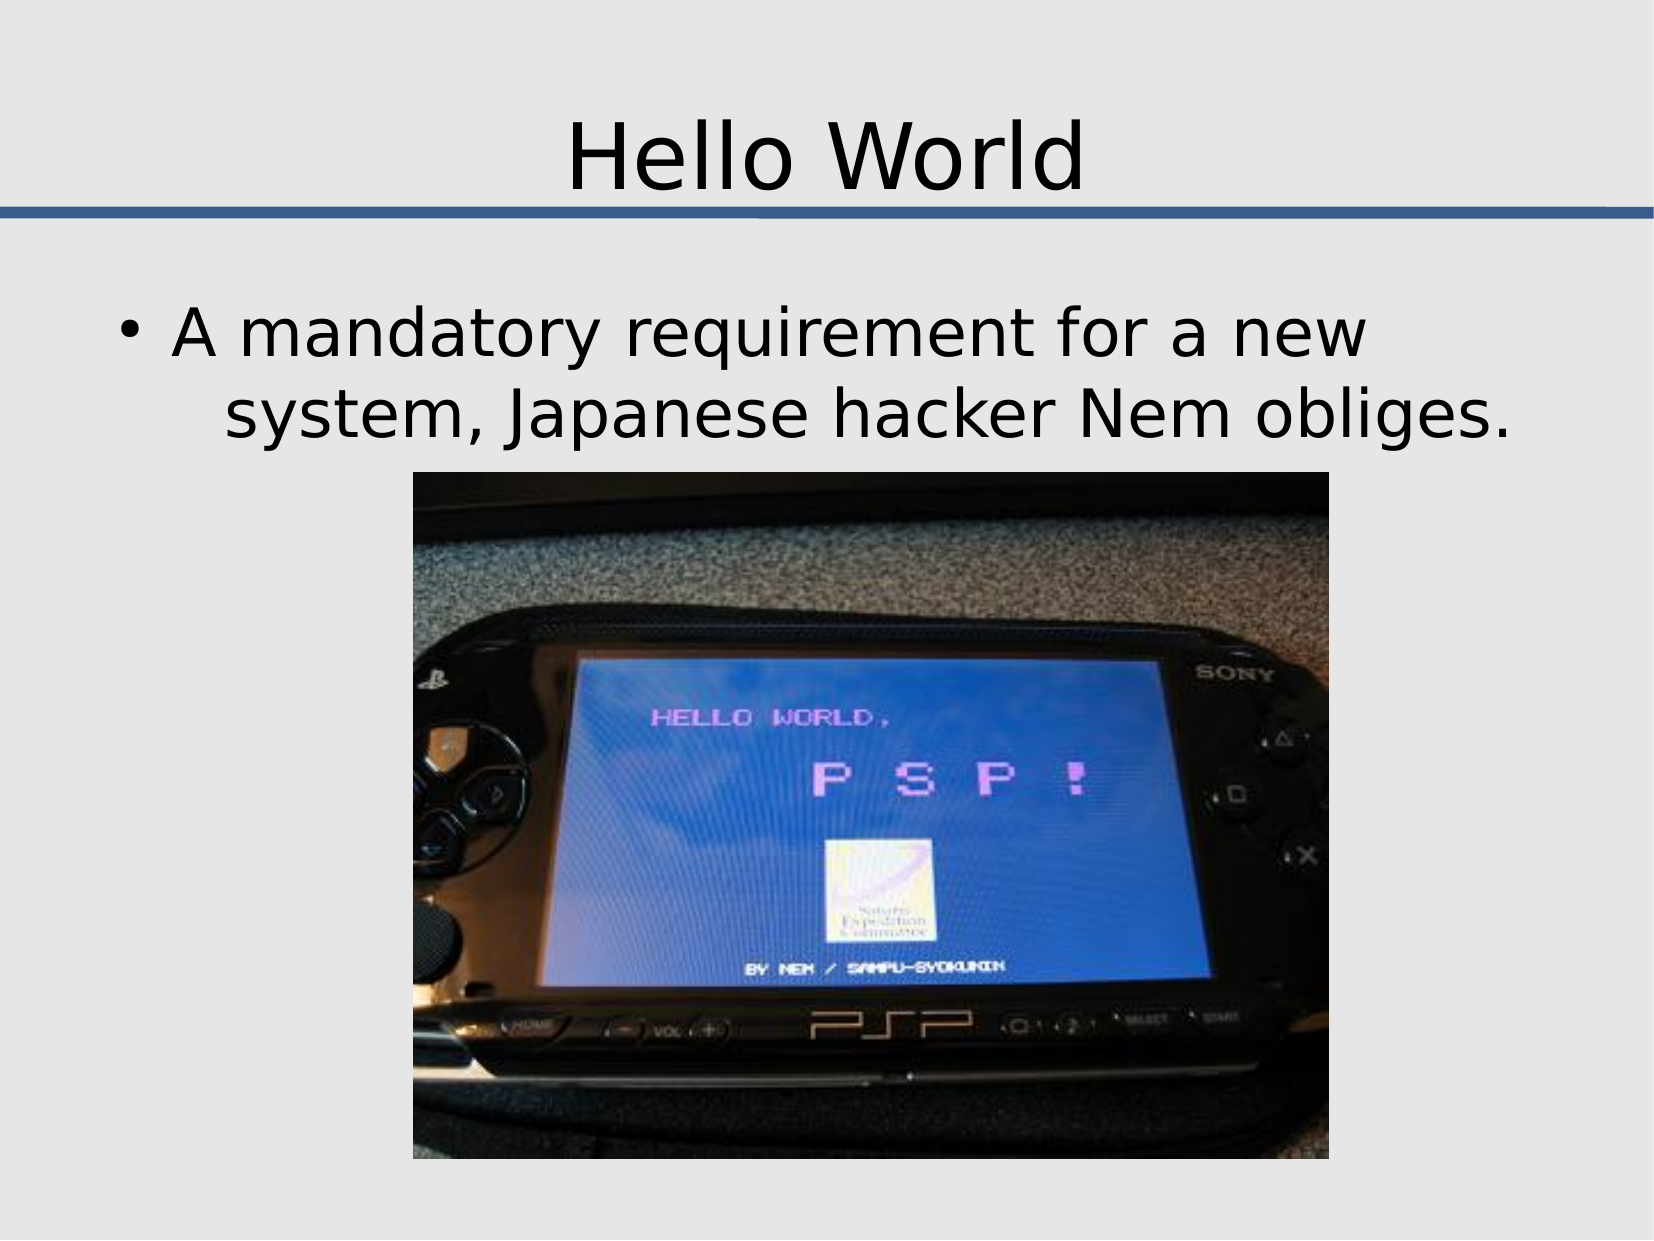

# Hello World
A mandatory requirement for a new system, Japanese hacker Nem obliges.